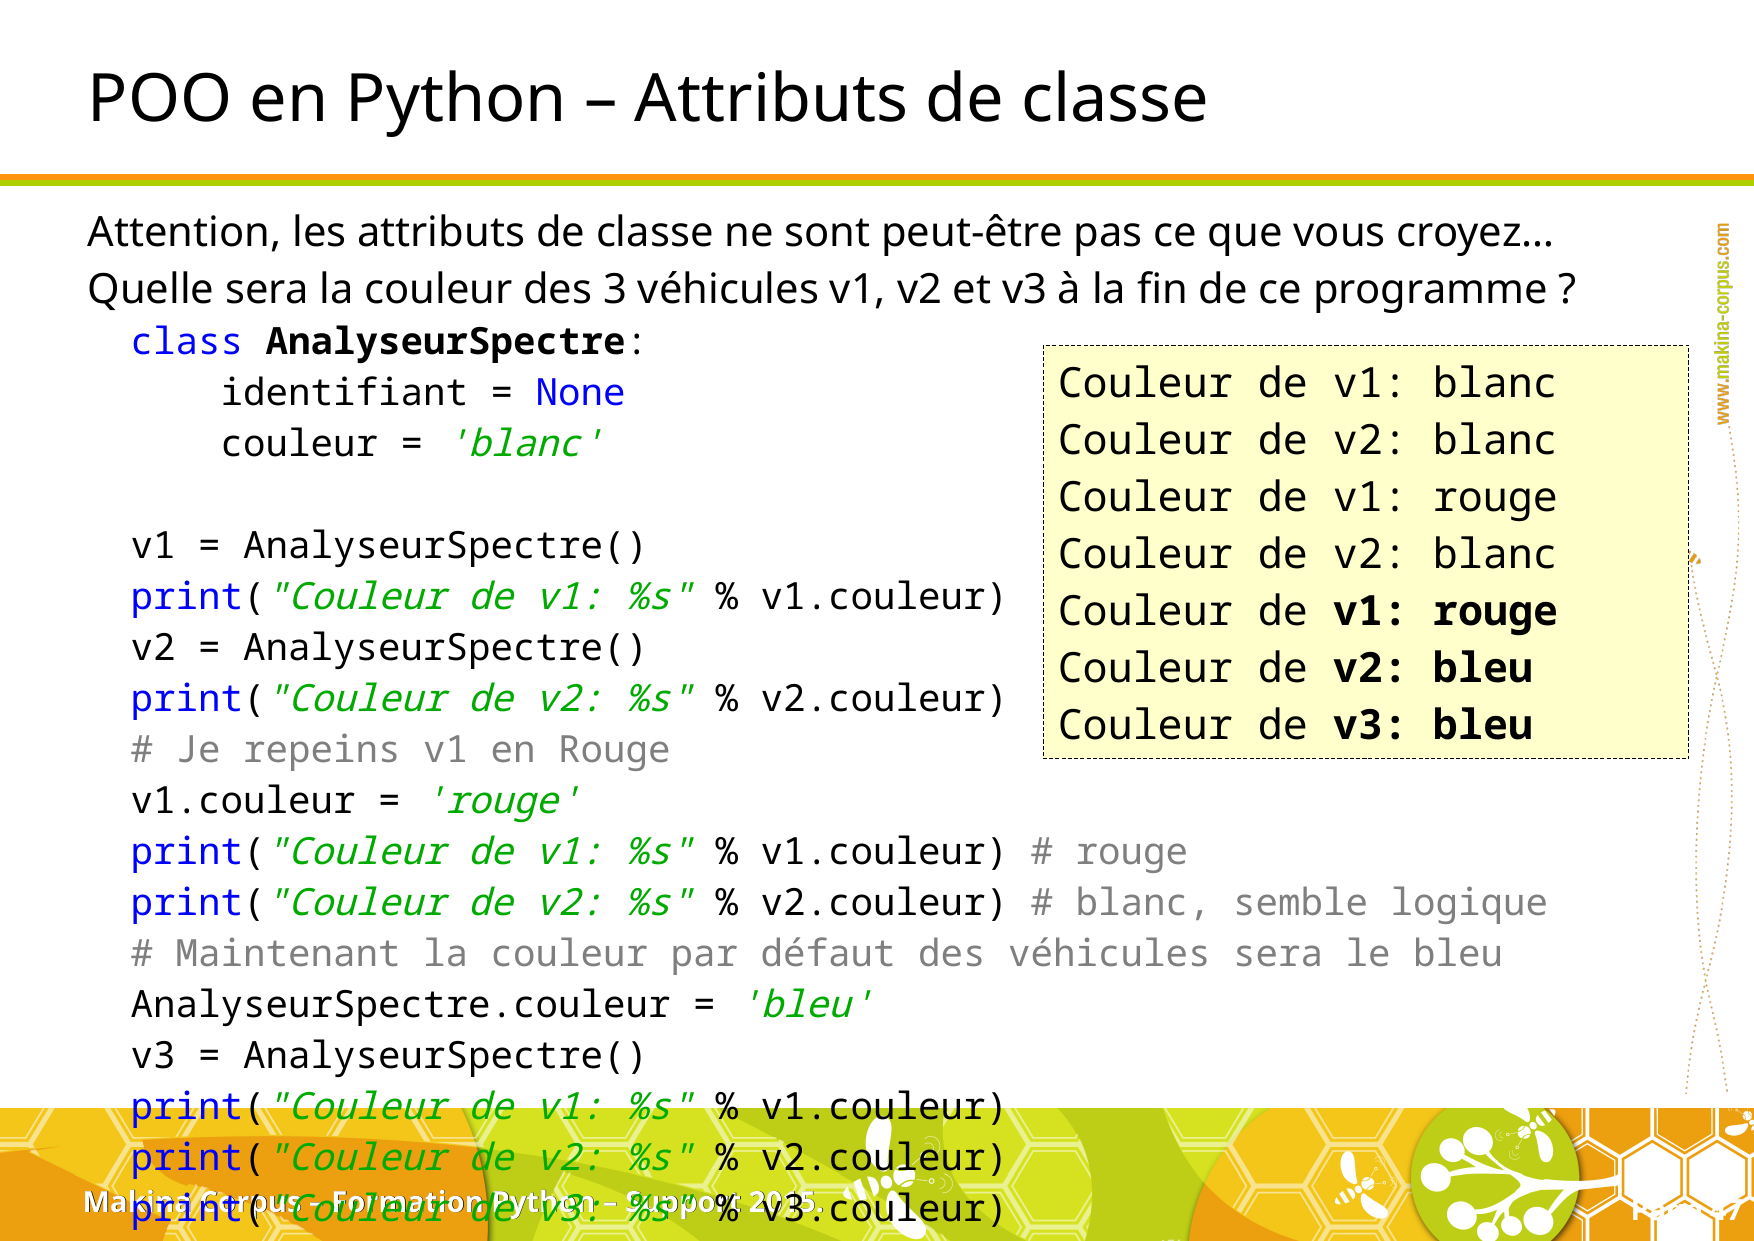

# POO en Python – Attributs de classe
Attention, les attributs de classe ne sont peut-être pas ce que vous croyez…
Quelle sera la couleur des 3 véhicules v1, v2 et v3 à la fin de ce programme ?
class AnalyseurSpectre:
 identifiant = None
 couleur = 'blanc'
v1 = AnalyseurSpectre()
print("Couleur de v1: %s" % v1.couleur)
v2 = AnalyseurSpectre()
print("Couleur de v2: %s" % v2.couleur)
# Je repeins v1 en Rouge
v1.couleur = 'rouge'
print("Couleur de v1: %s" % v1.couleur) # rouge
print("Couleur de v2: %s" % v2.couleur) # blanc, semble logique
# Maintenant la couleur par défaut des véhicules sera le bleu
AnalyseurSpectre.couleur = 'bleu'
v3 = AnalyseurSpectre()
print("Couleur de v1: %s" % v1.couleur)
print("Couleur de v2: %s" % v2.couleur)
print("Couleur de v3: %s" % v3.couleur)
Couleur de v1: blanc
Couleur de v2: blanc
Couleur de v1: rouge
Couleur de v2: blanc
Couleur de v1: rouge
Couleur de v2: bleu
Couleur de v3: bleu
tesg
47